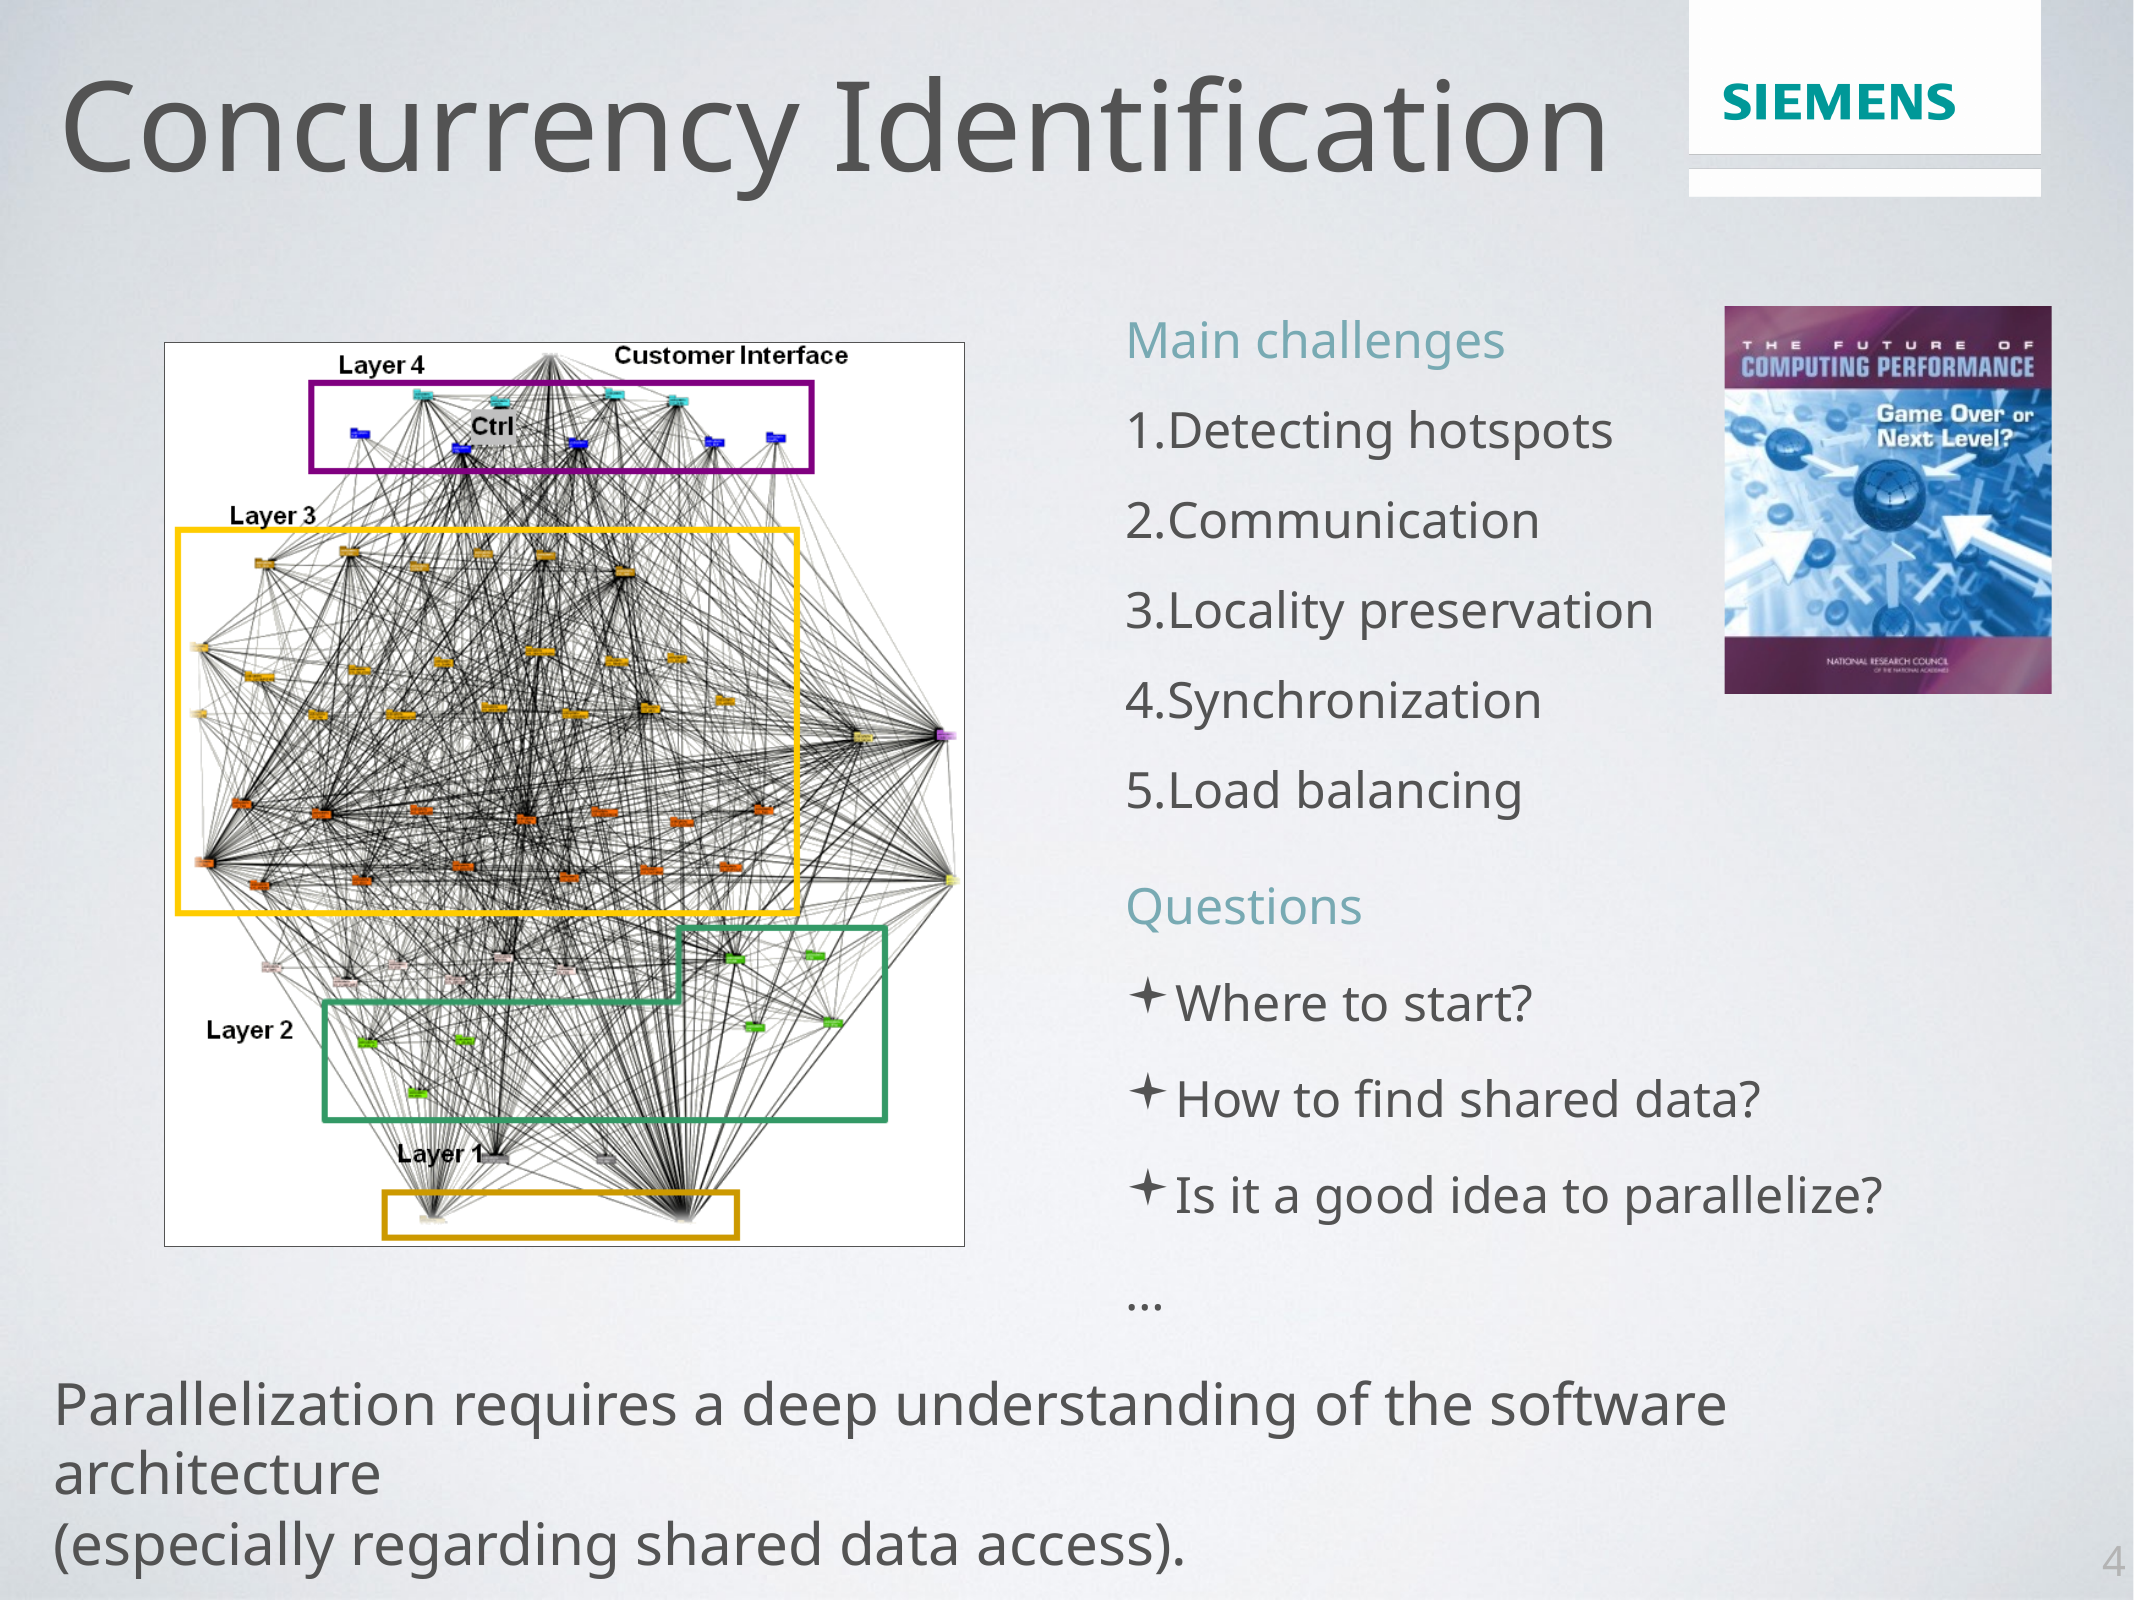

# Concurrency Identification
Main challenges
Detecting hotspots
Communication
Locality preservation
Synchronization
Load balancing
Questions
Where to start?
How to find shared data?
Is it a good idea to parallelize?
…
Parallelization requires a deep understanding of the software architecture
(especially regarding shared data access).